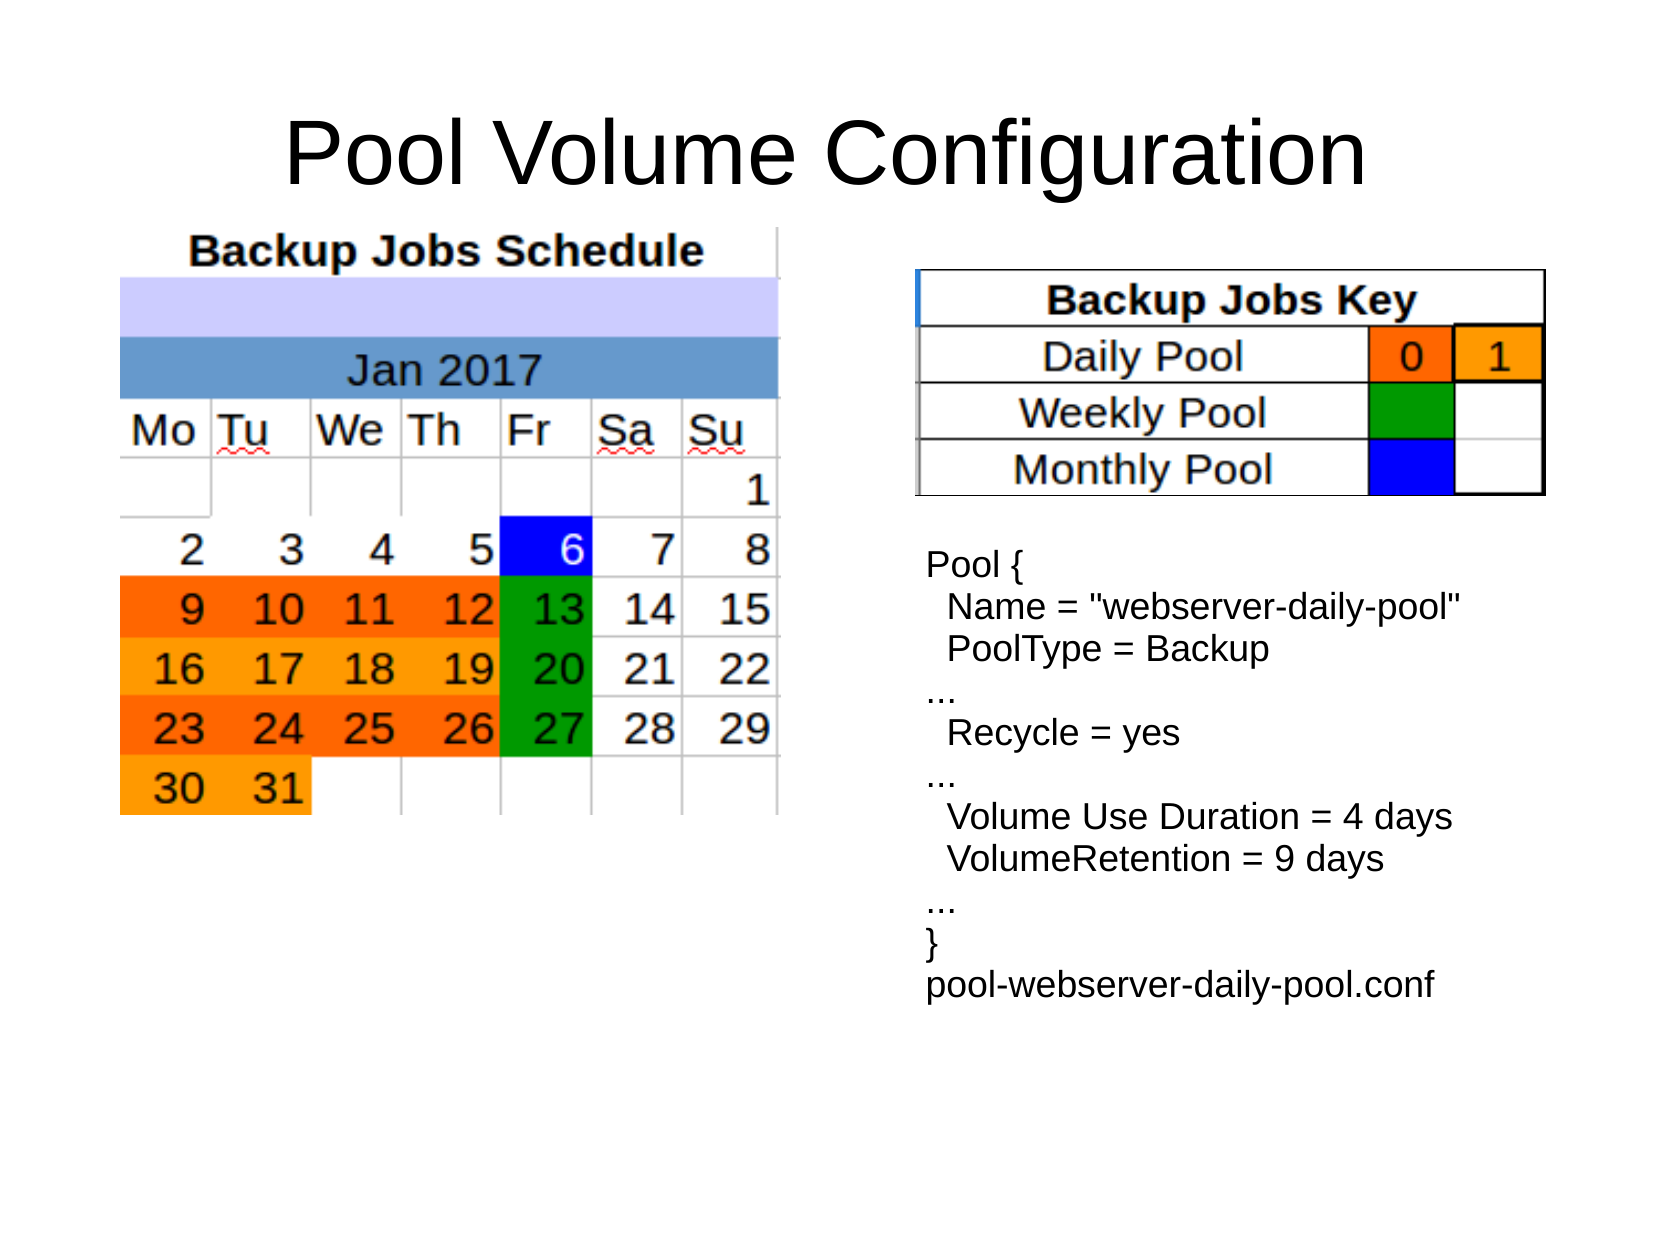

# Pool Volume Configuration
Pool {
 Name = "webserver-daily-pool"
 PoolType = Backup
...
 Recycle = yes
...
 Volume Use Duration = 4 days
 VolumeRetention = 9 days
...
}
pool-webserver-daily-pool.conf